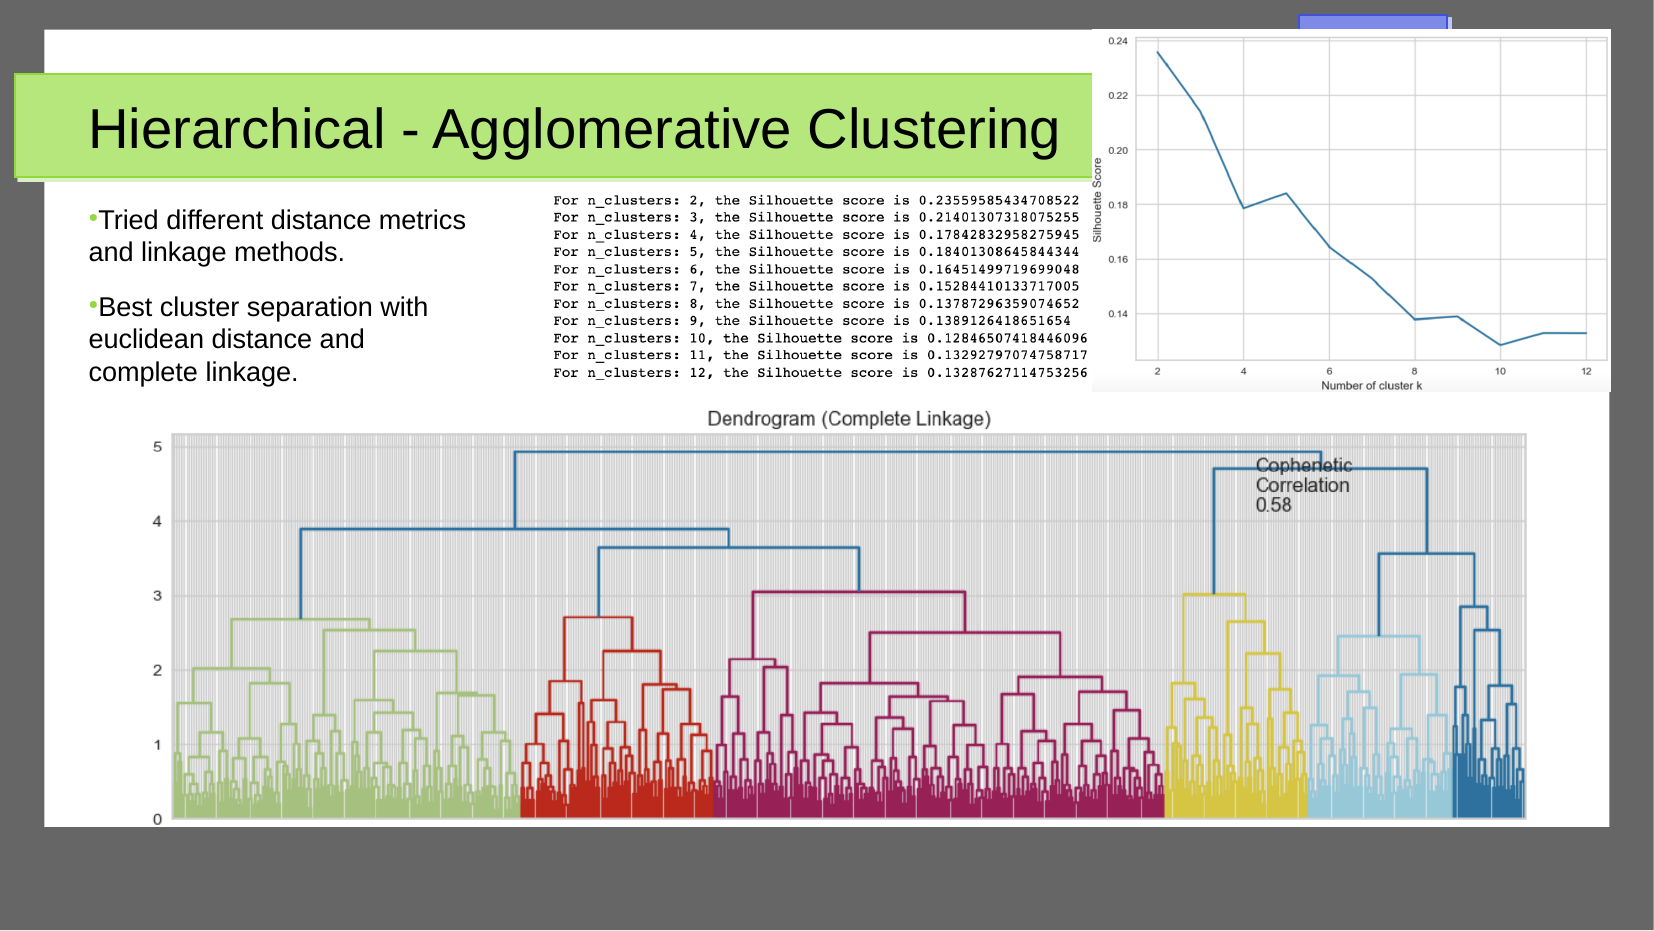

# Hierarchical - Agglomerative Clustering
Tried different distance metrics and linkage methods.
Best cluster separation with euclidean distance and complete linkage.